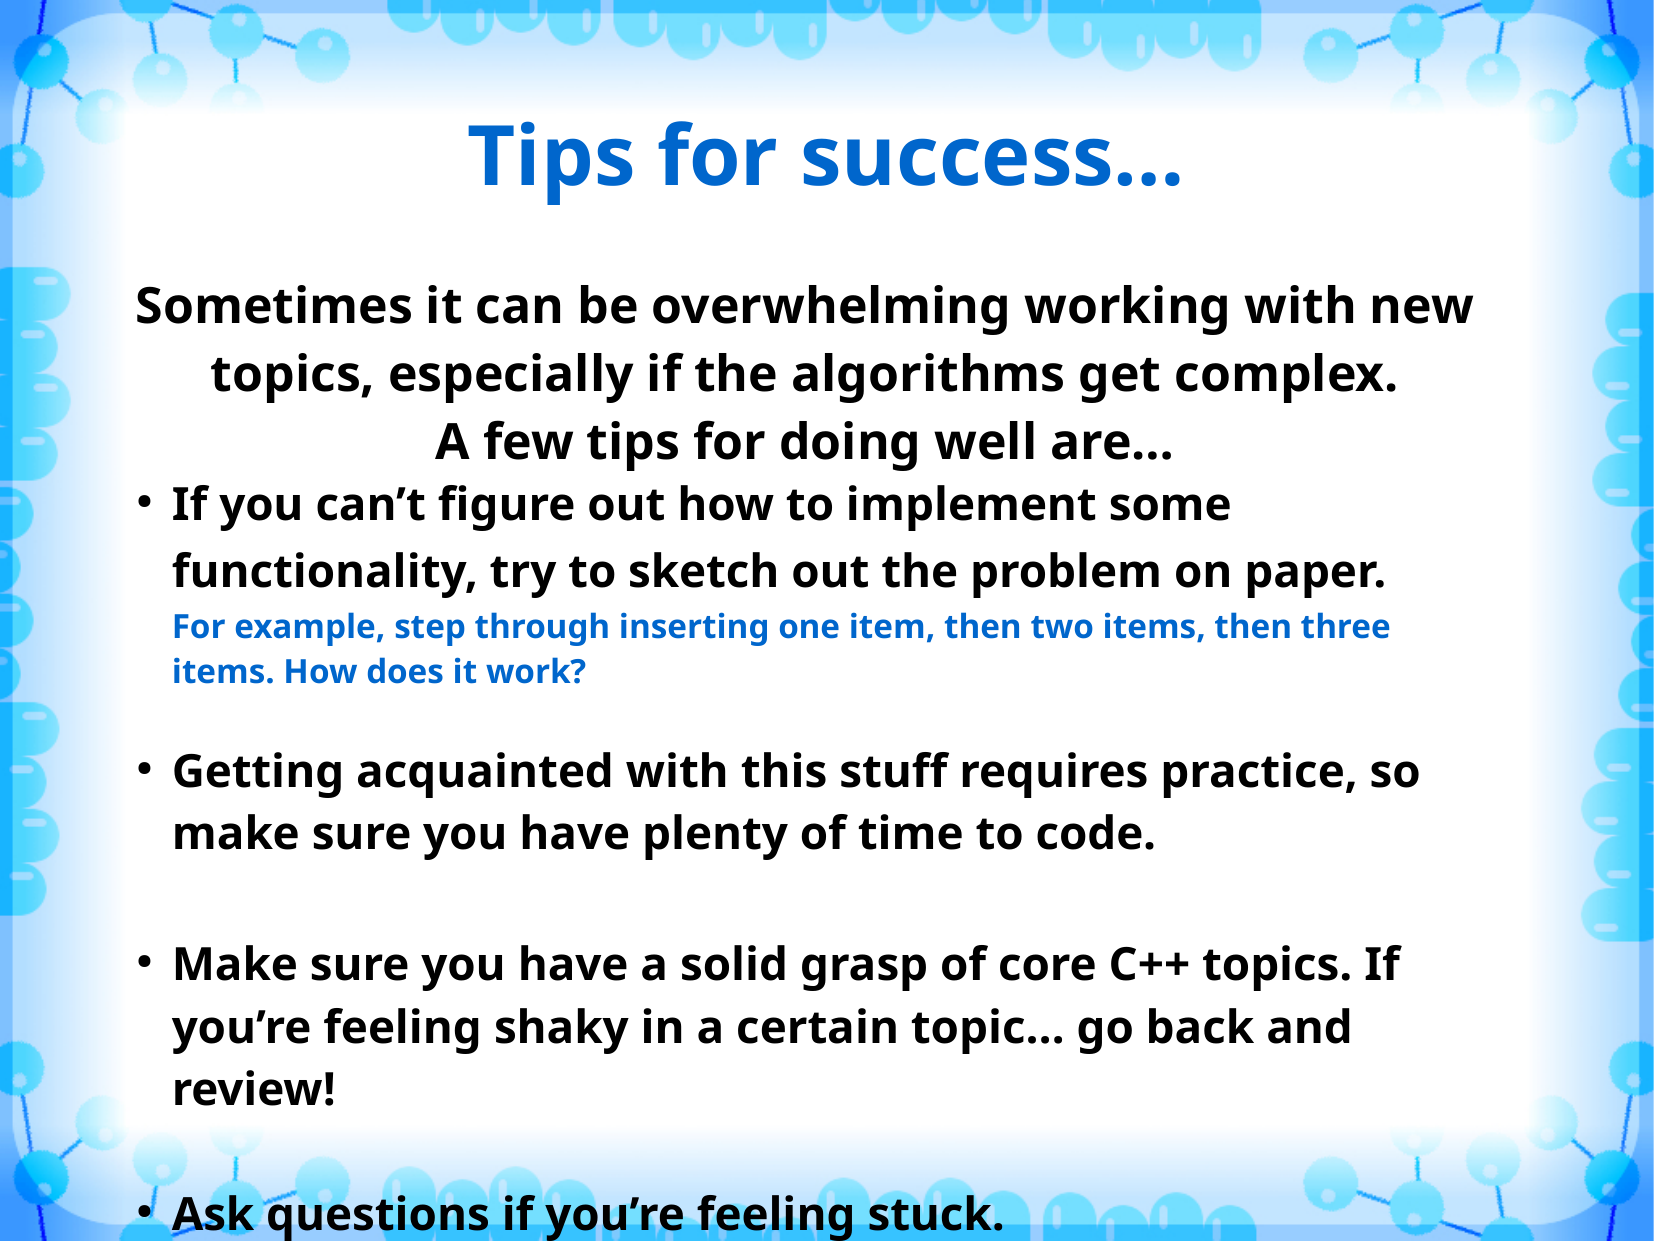

# Tips for success…
Sometimes it can be overwhelming working with new topics, especially if the algorithms get complex.
A few tips for doing well are…
If you can’t figure out how to implement some functionality, try to sketch out the problem on paper.
For example, step through inserting one item, then two items, then three items. How does it work?
Getting acquainted with this stuff requires practice, so make sure you have plenty of time to code.
Make sure you have a solid grasp of core C++ topics. If you’re feeling shaky in a certain topic… go back and review!
Ask questions if you’re feeling stuck.
(No judgment… Nobody is born understanding data structures!)